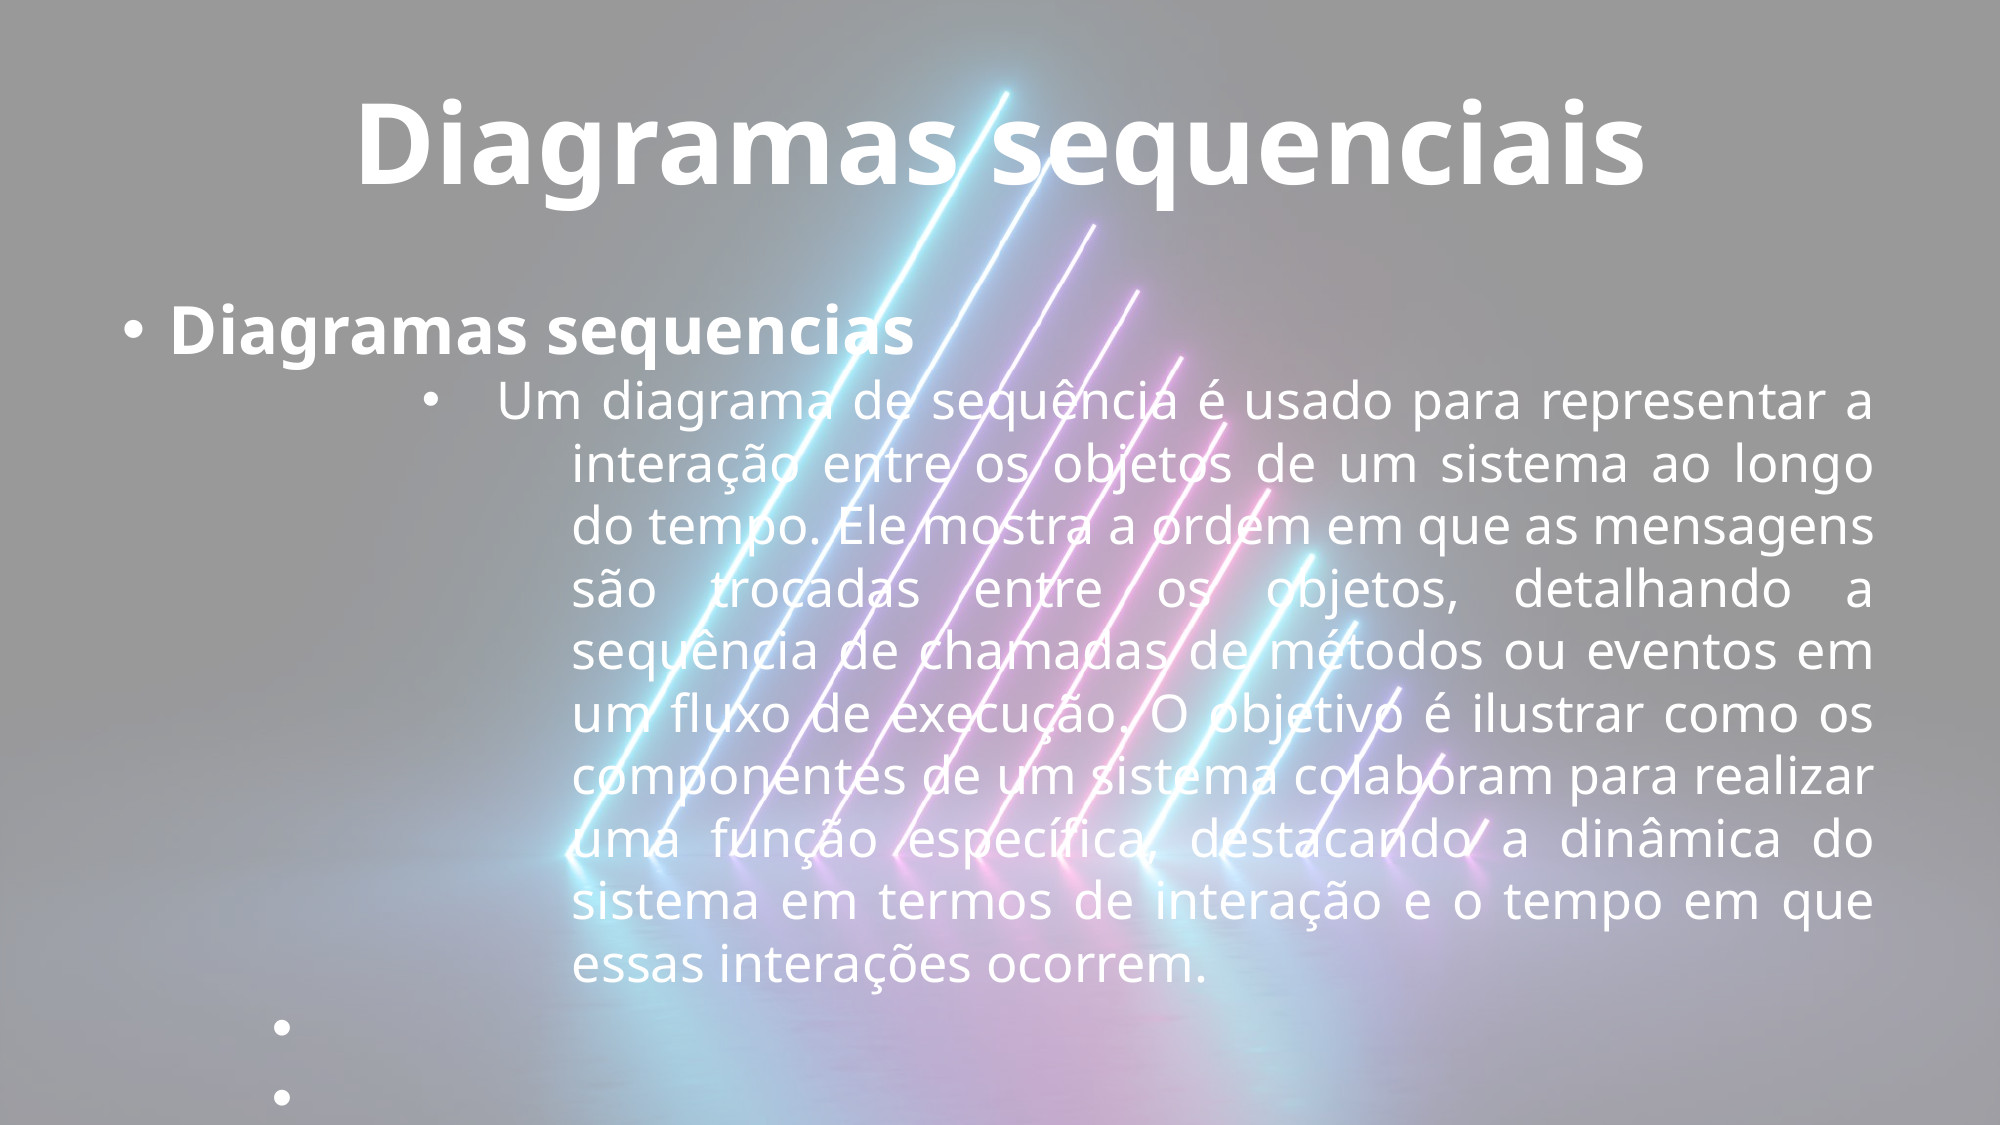

Diagramas sequenciais
Diagramas sequencias
Um diagrama de sequência é usado para representar a interação entre os objetos de um sistema ao longo do tempo. Ele mostra a ordem em que as mensagens são trocadas entre os objetos, detalhando a sequência de chamadas de métodos ou eventos em um fluxo de execução. O objetivo é ilustrar como os componentes de um sistema colaboram para realizar uma função específica, destacando a dinâmica do sistema em termos de interação e o tempo em que essas interações ocorrem.